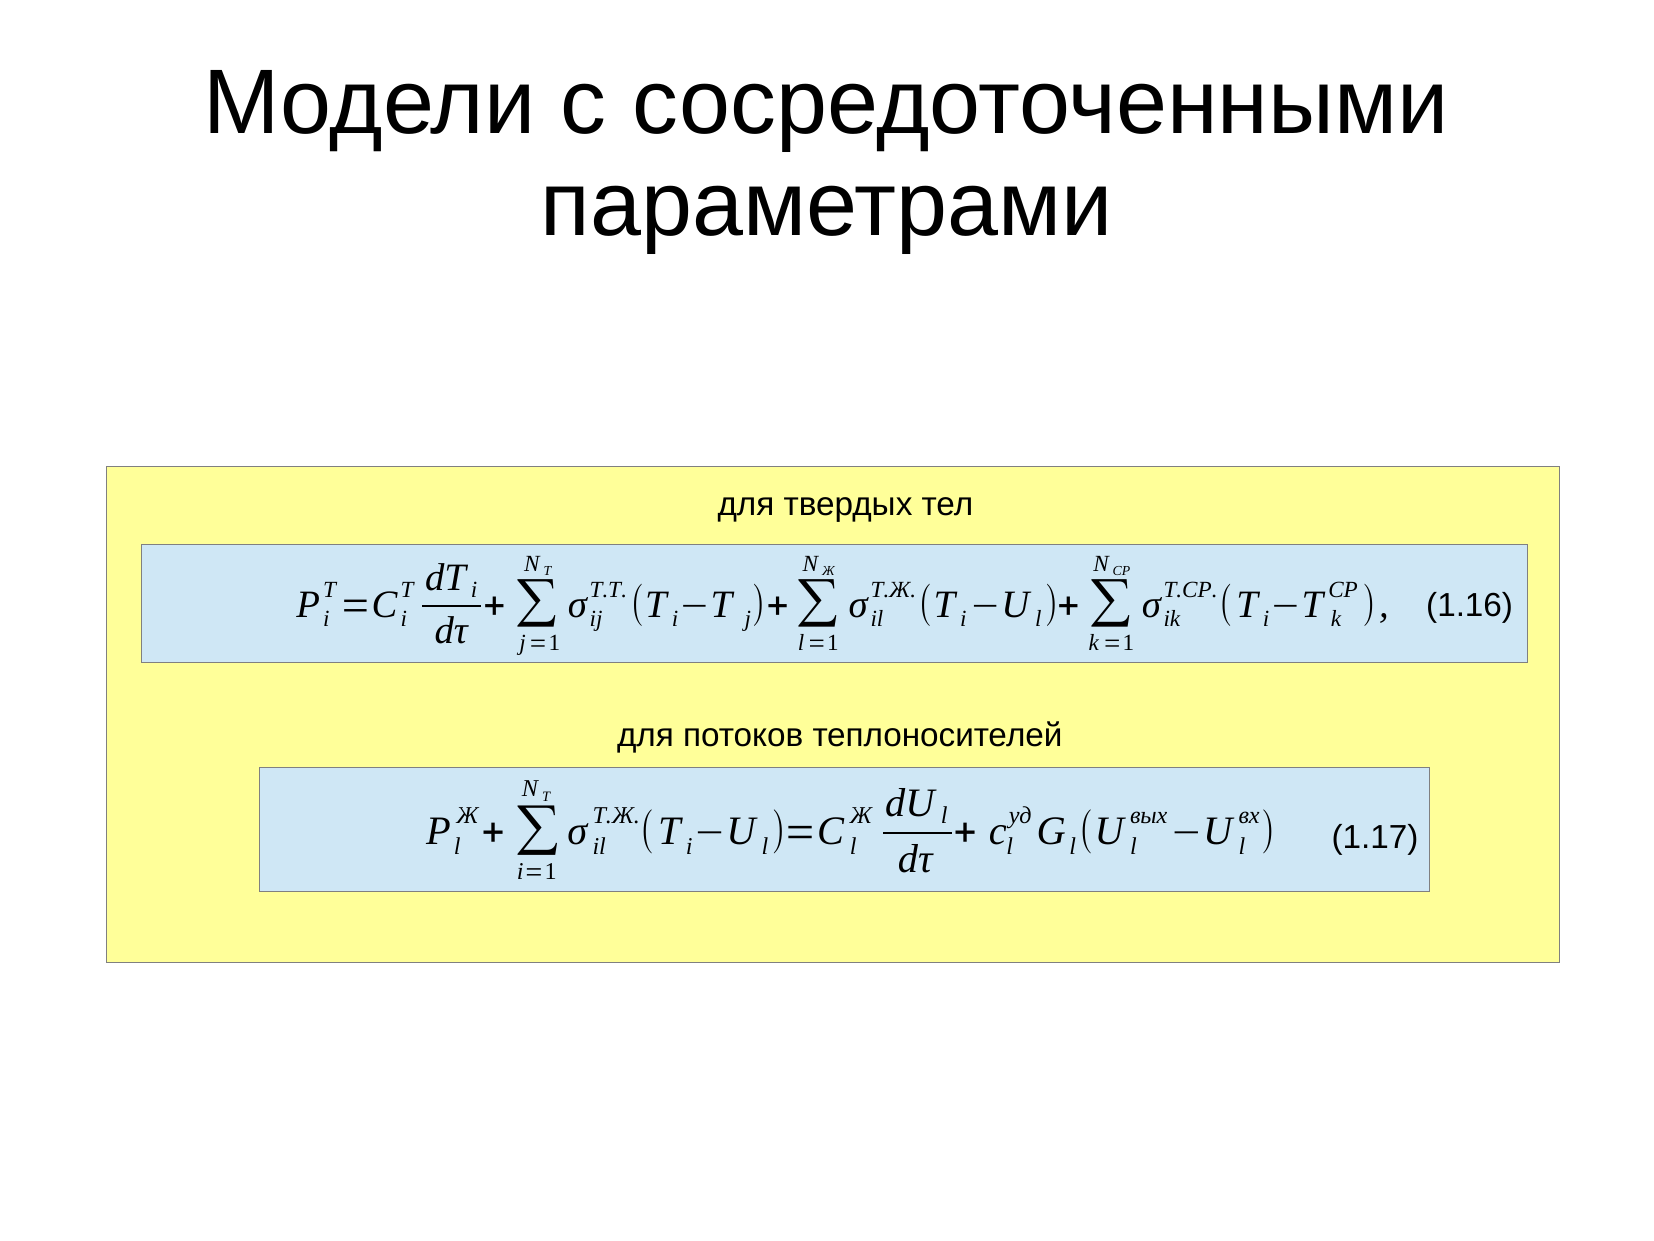

# Модели с сосредоточенными параметрами
для твердых тел
(1.16)
для потоков теплоносителей
(1.17)